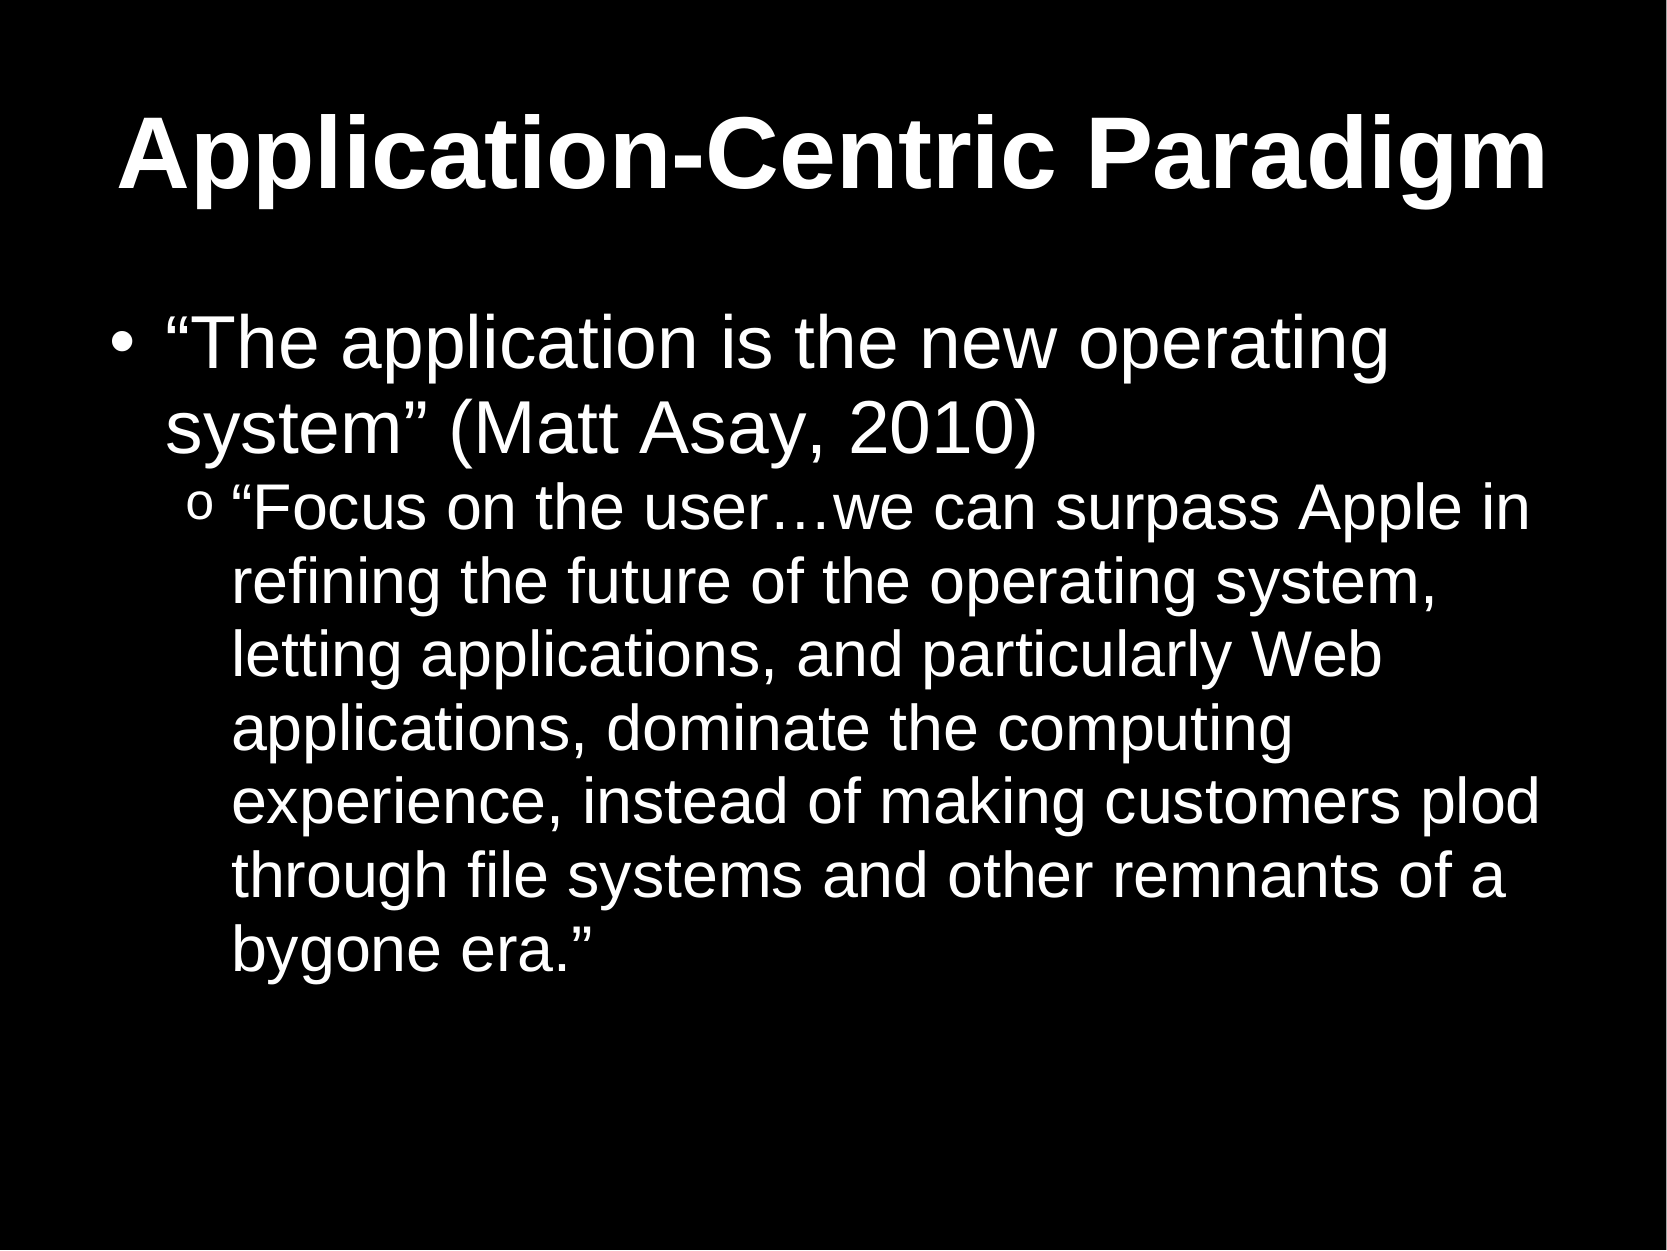

Application-Centric Paradigm
“The application is the new operating system” (Matt Asay, 2010)
“Focus on the user…we can surpass Apple in refining the future of the operating system, letting applications, and particularly Web applications, dominate the computing experience, instead of making customers plod through file systems and other remnants of a bygone era.”